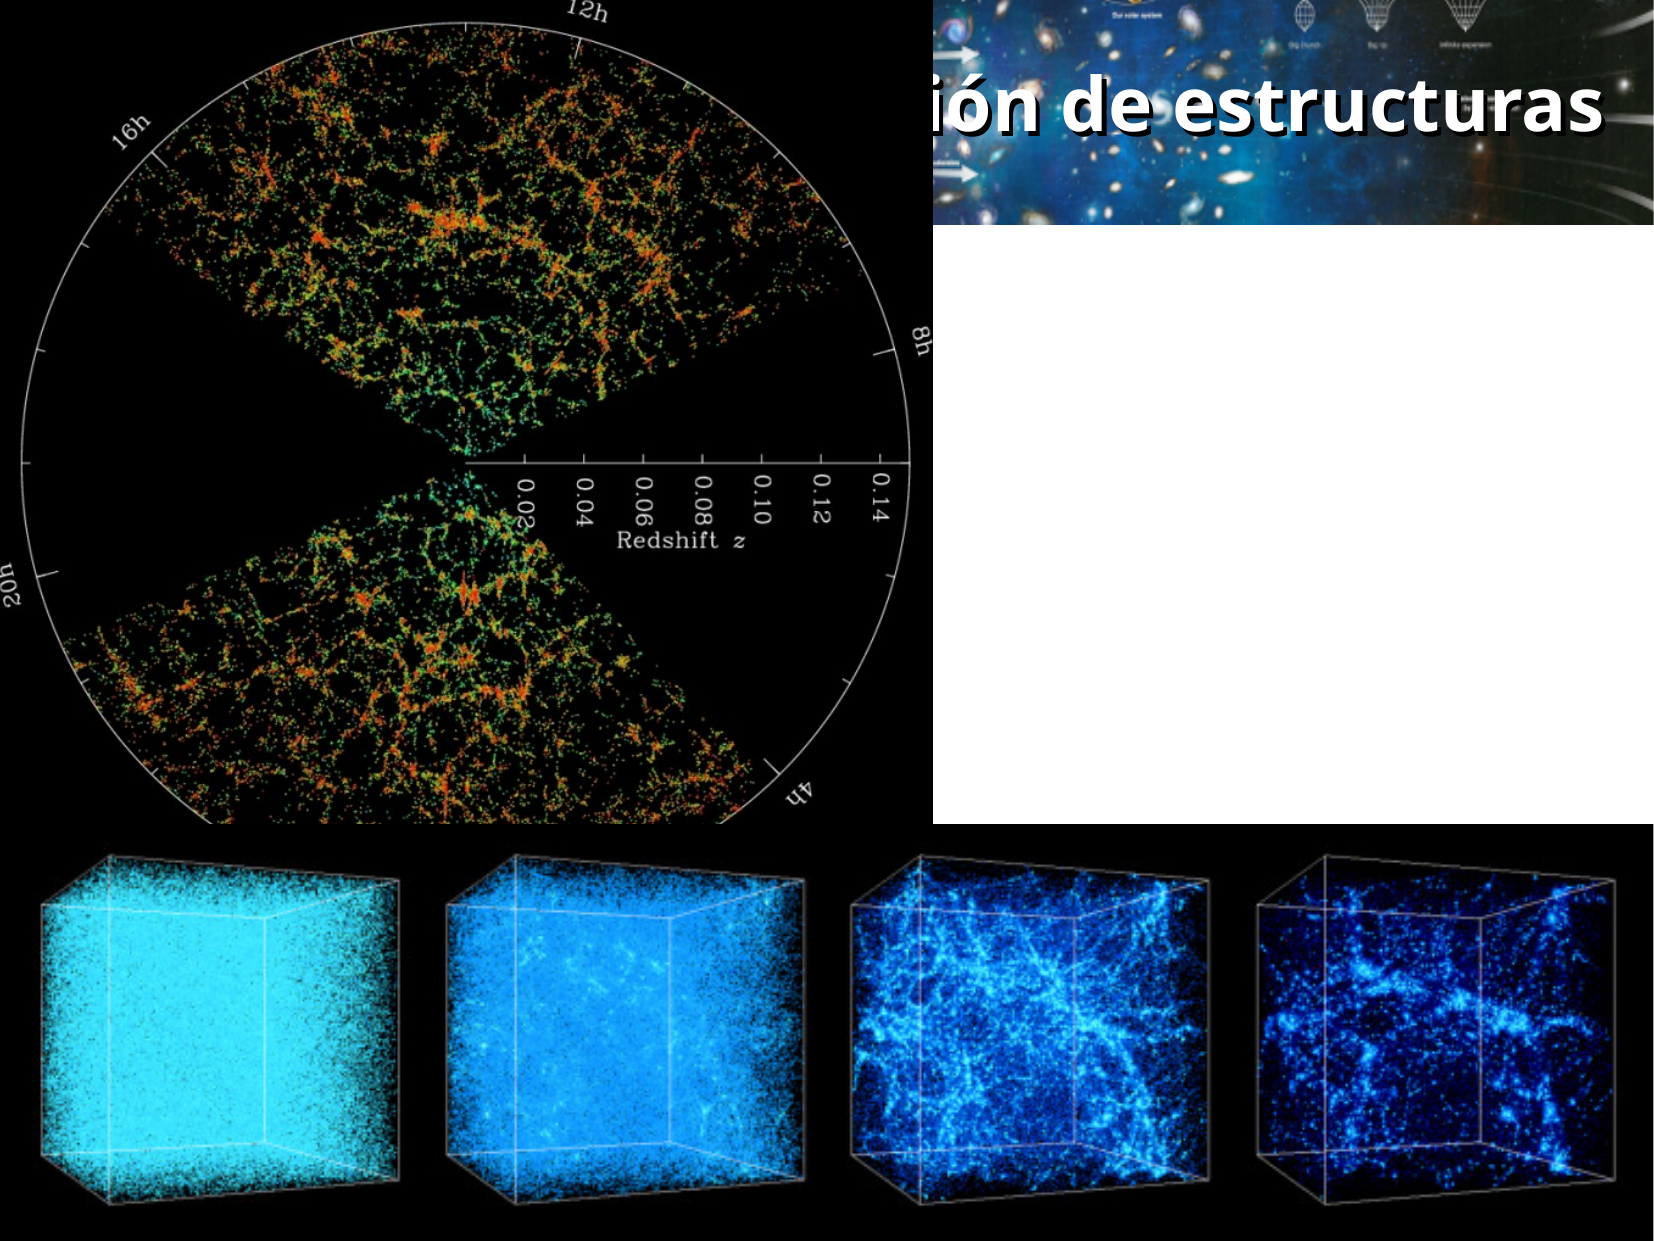

# Formación de estructuras
H. Asorey - Física IV B
55